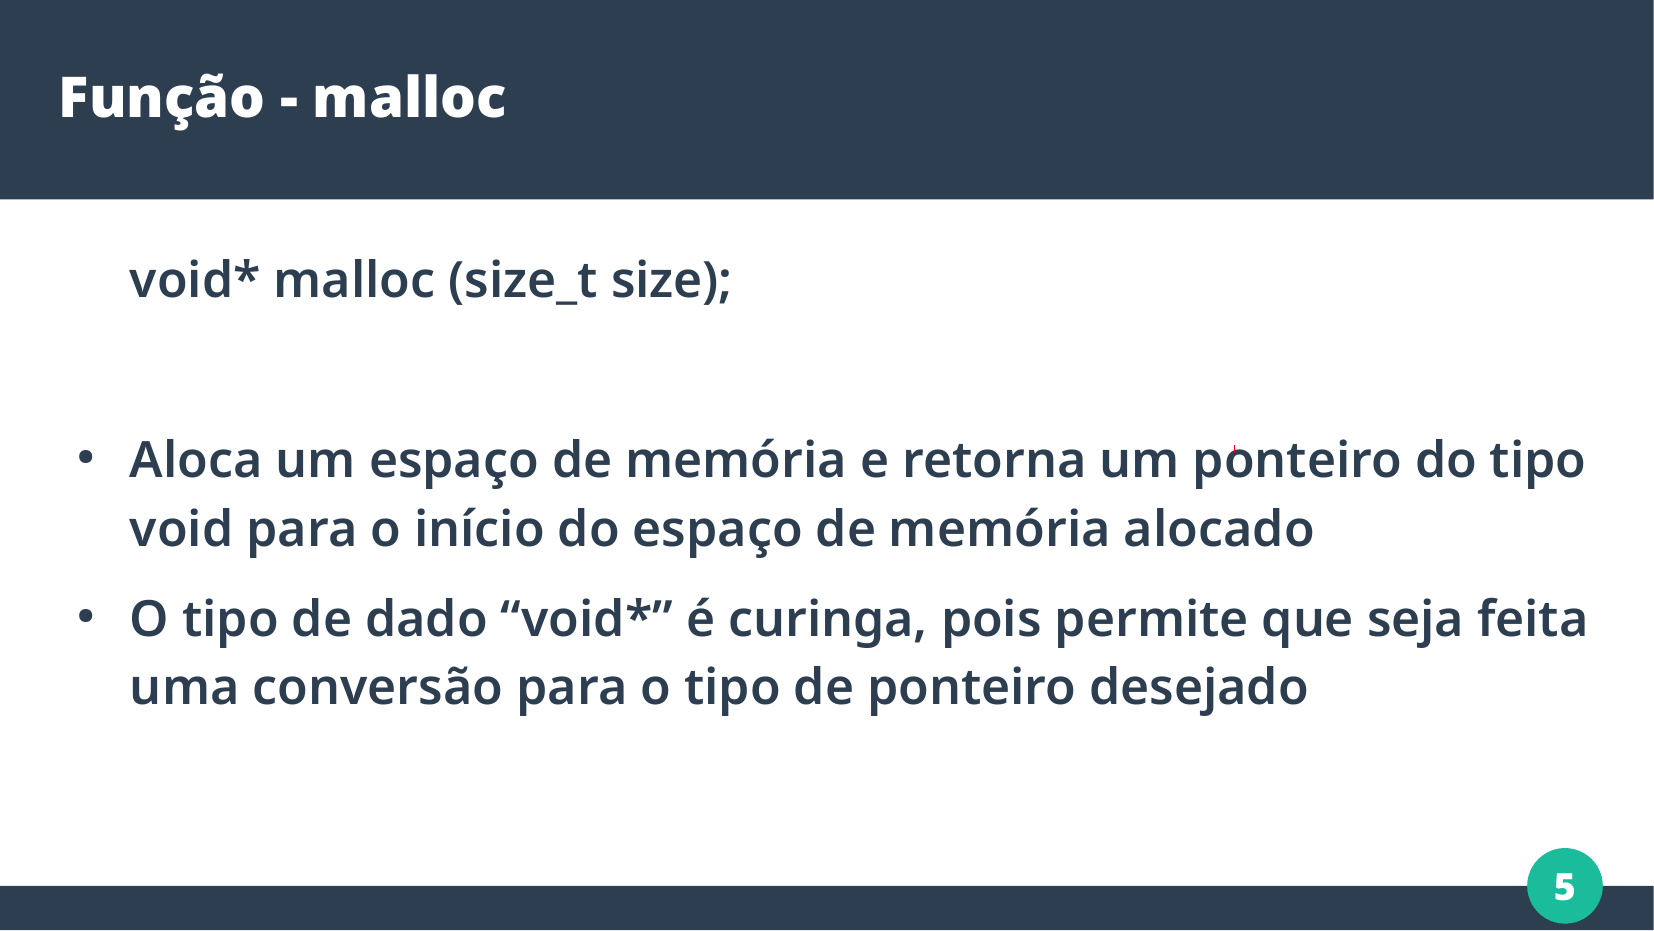

# Função - malloc
void* malloc (size_t size);
Aloca um espaço de memória e retorna um ponteiro do tipo void para o início do espaço de memória alocado
O tipo de dado “void*” é curinga, pois permite que seja feita uma conversão para o tipo de ponteiro desejado